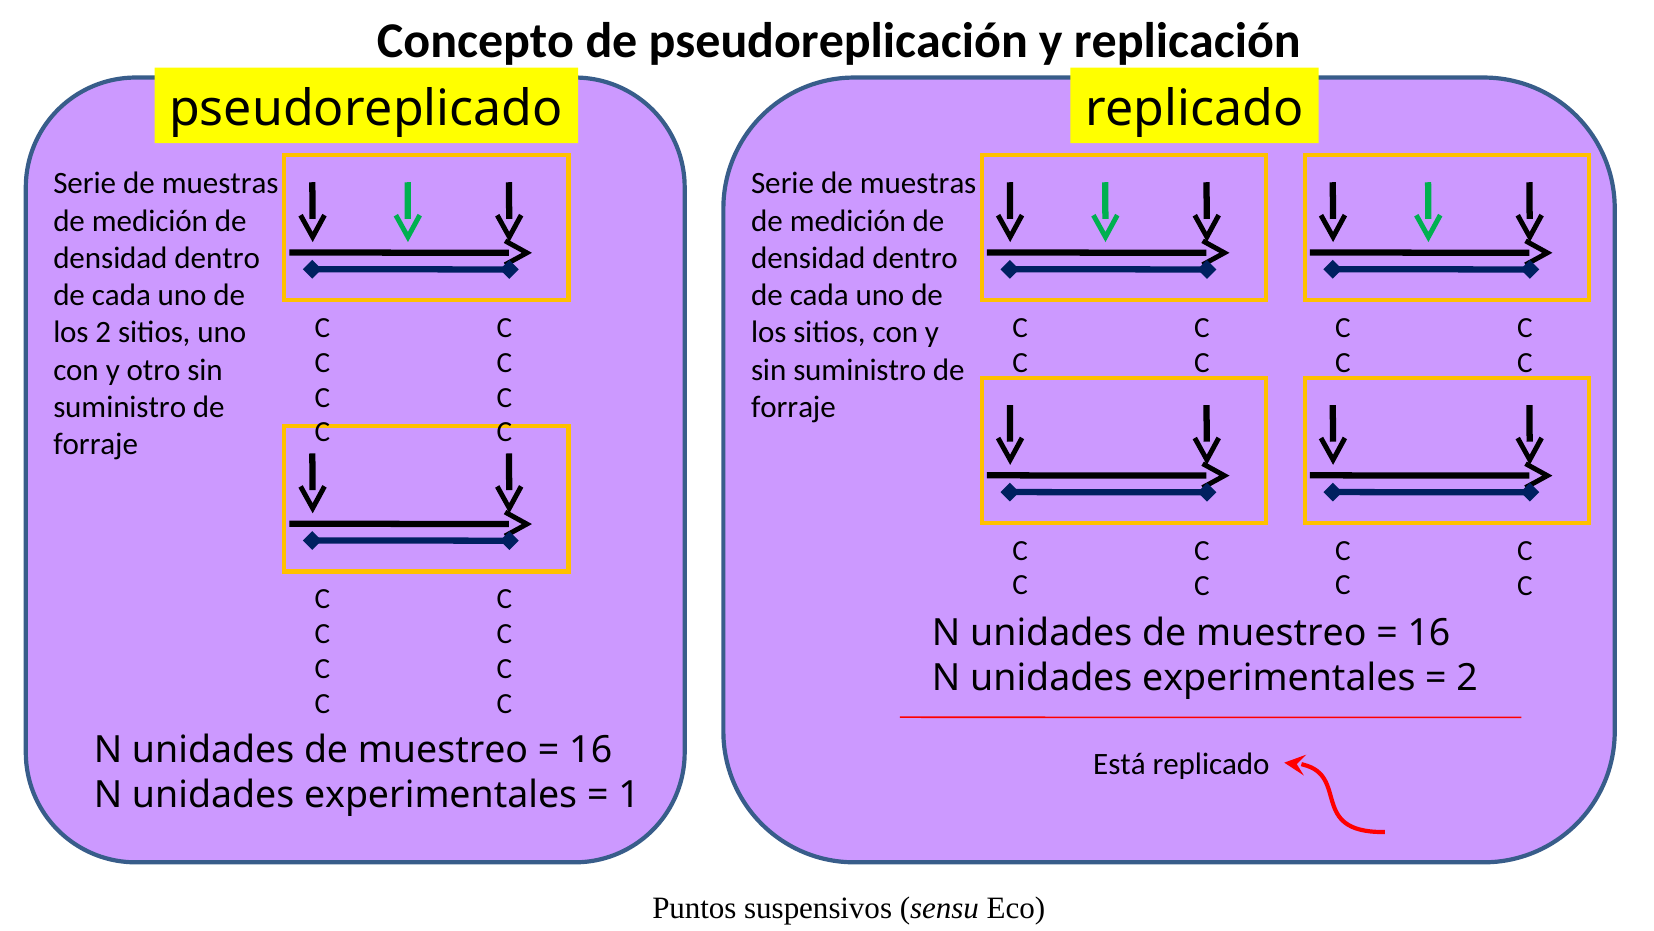

Concepto de pseudoreplicación y replicación
pseudoreplicado
replicado
Serie de muestras de medición de densidad dentro de cada uno de los 2 sitios, uno con y otro sin suministro de forraje
Serie de muestras de medición de densidad dentro de cada uno de los sitios, con y sin suministro de forraje
C
C
C
C
C
C
C
C
C
C
C
C
C
C
C
C
C
C
C
C
C
C
C
C
C
C
C
C
C
C
C
C
N unidades de muestreo = 16
N unidades experimentales = 2
N unidades de muestreo = 16
N unidades experimentales = 1
Está replicado
Puntos suspensivos (sensu Eco)